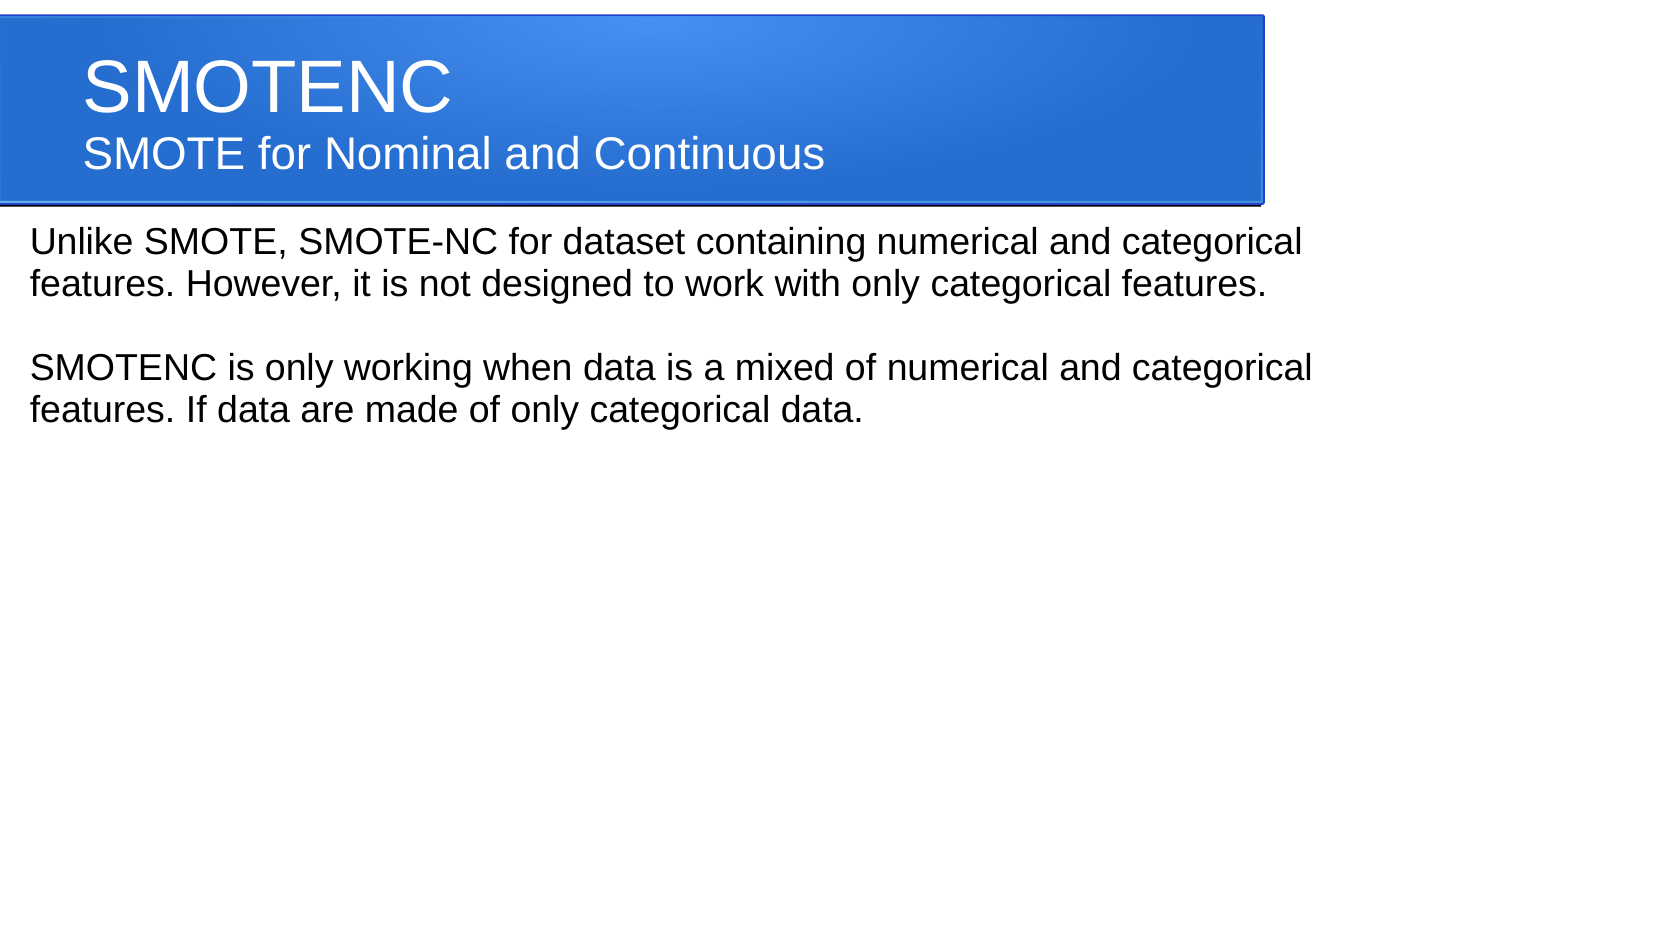

# SMOTENC SMOTE for Nominal and Continuous
Unlike SMOTE, SMOTE-NC for dataset containing numerical and categorical features. However, it is not designed to work with only categorical features.
SMOTENC is only working when data is a mixed of numerical and categorical features. If data are made of only categorical data.